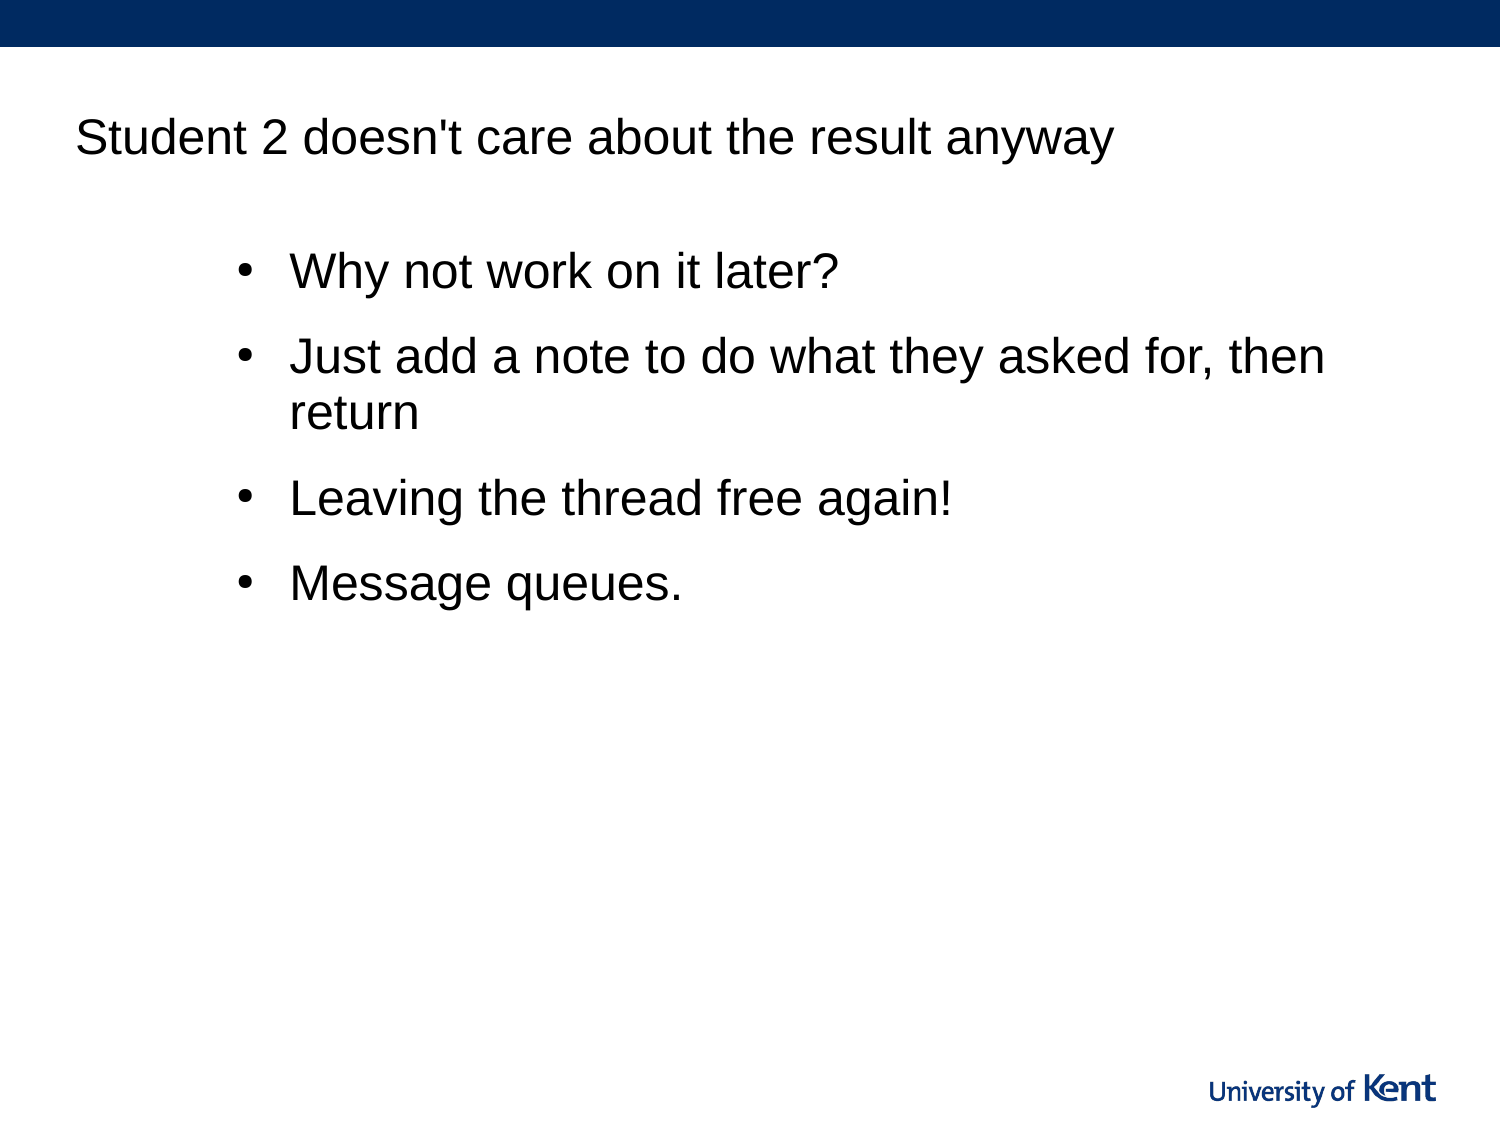

# Student 2 doesn't care about the result anyway
Why not work on it later?
Just add a note to do what they asked for, then return
Leaving the thread free again!
Message queues.